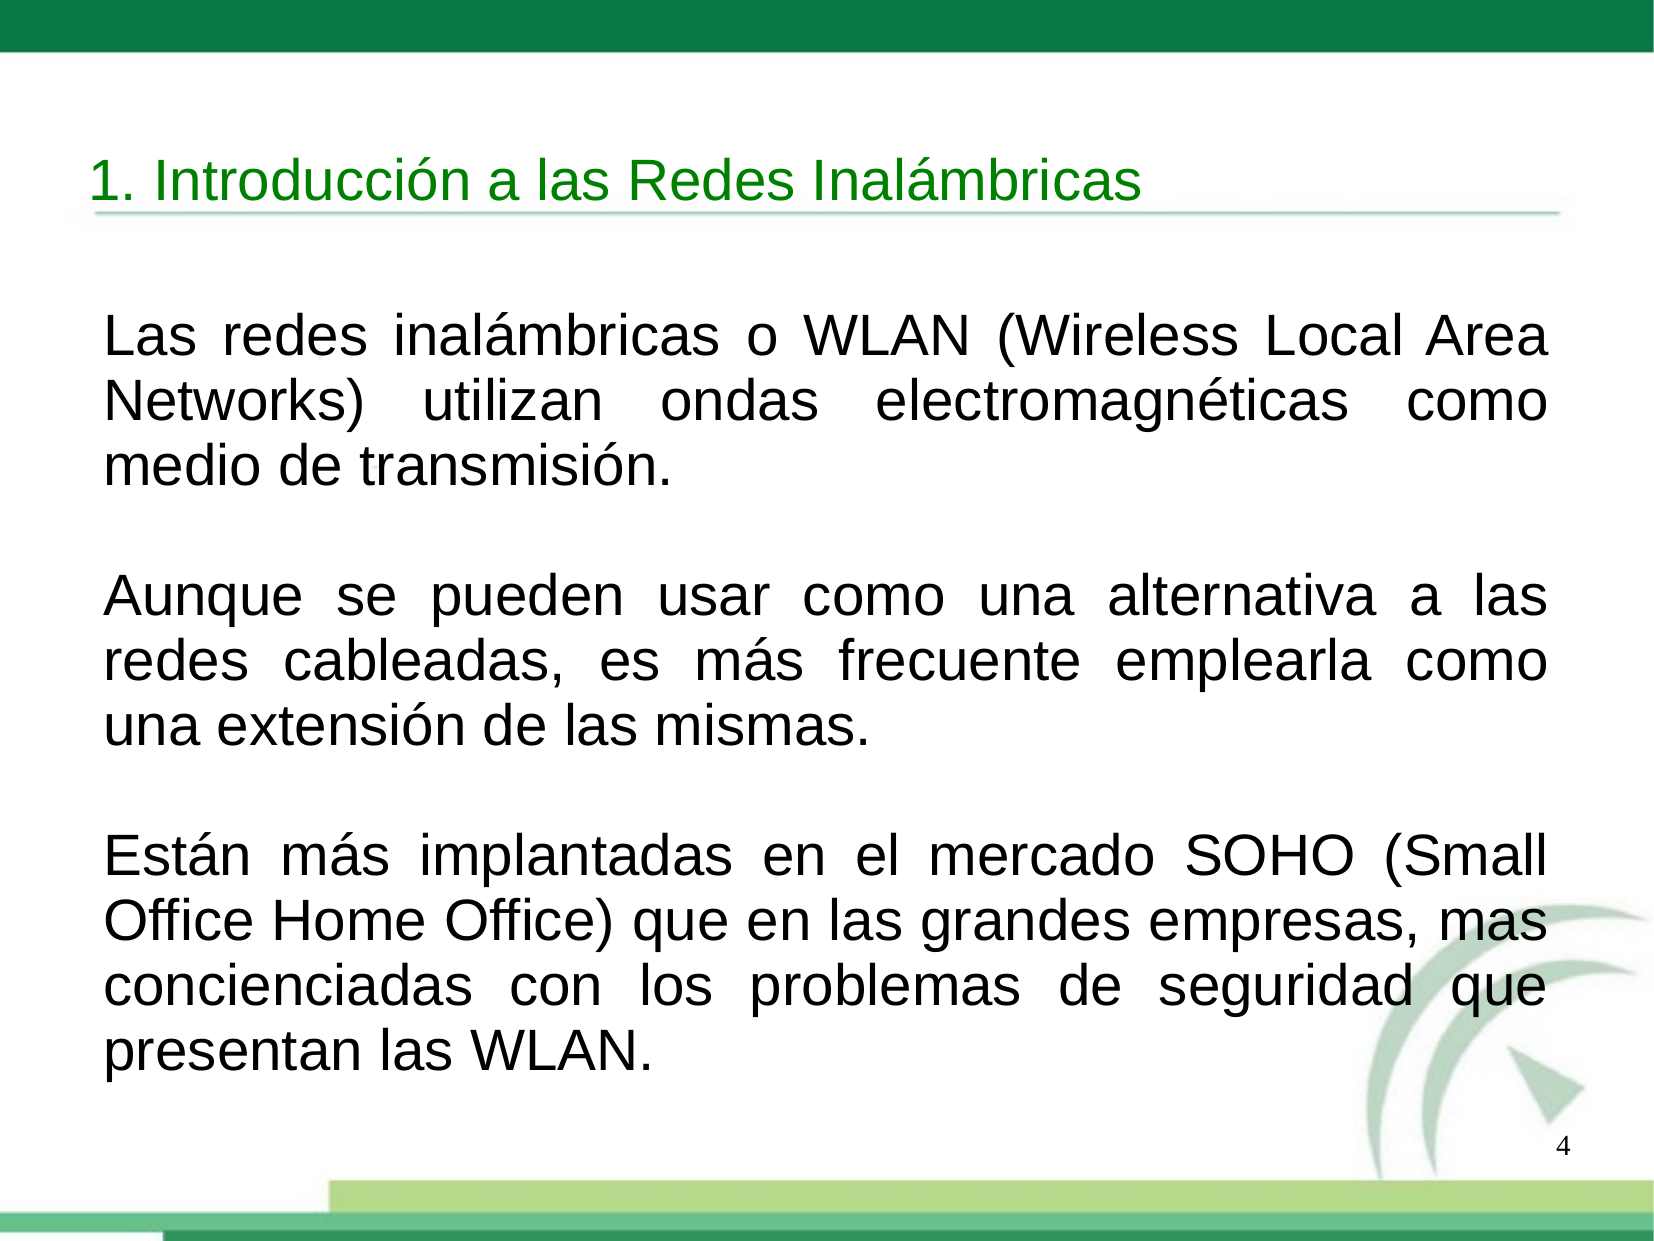

1. Introducción a las Redes Inalámbricas
Las redes inalámbricas o WLAN (Wireless Local Area Networks) utilizan ondas electromagnéticas como medio de transmisión.
Aunque se pueden usar como una alternativa a las redes cableadas, es más frecuente emplearla como una extensión de las mismas.
Están más implantadas en el mercado SOHO (Small Office Home Office) que en las grandes empresas, mas concienciadas con los problemas de seguridad que presentan las WLAN.
#
4